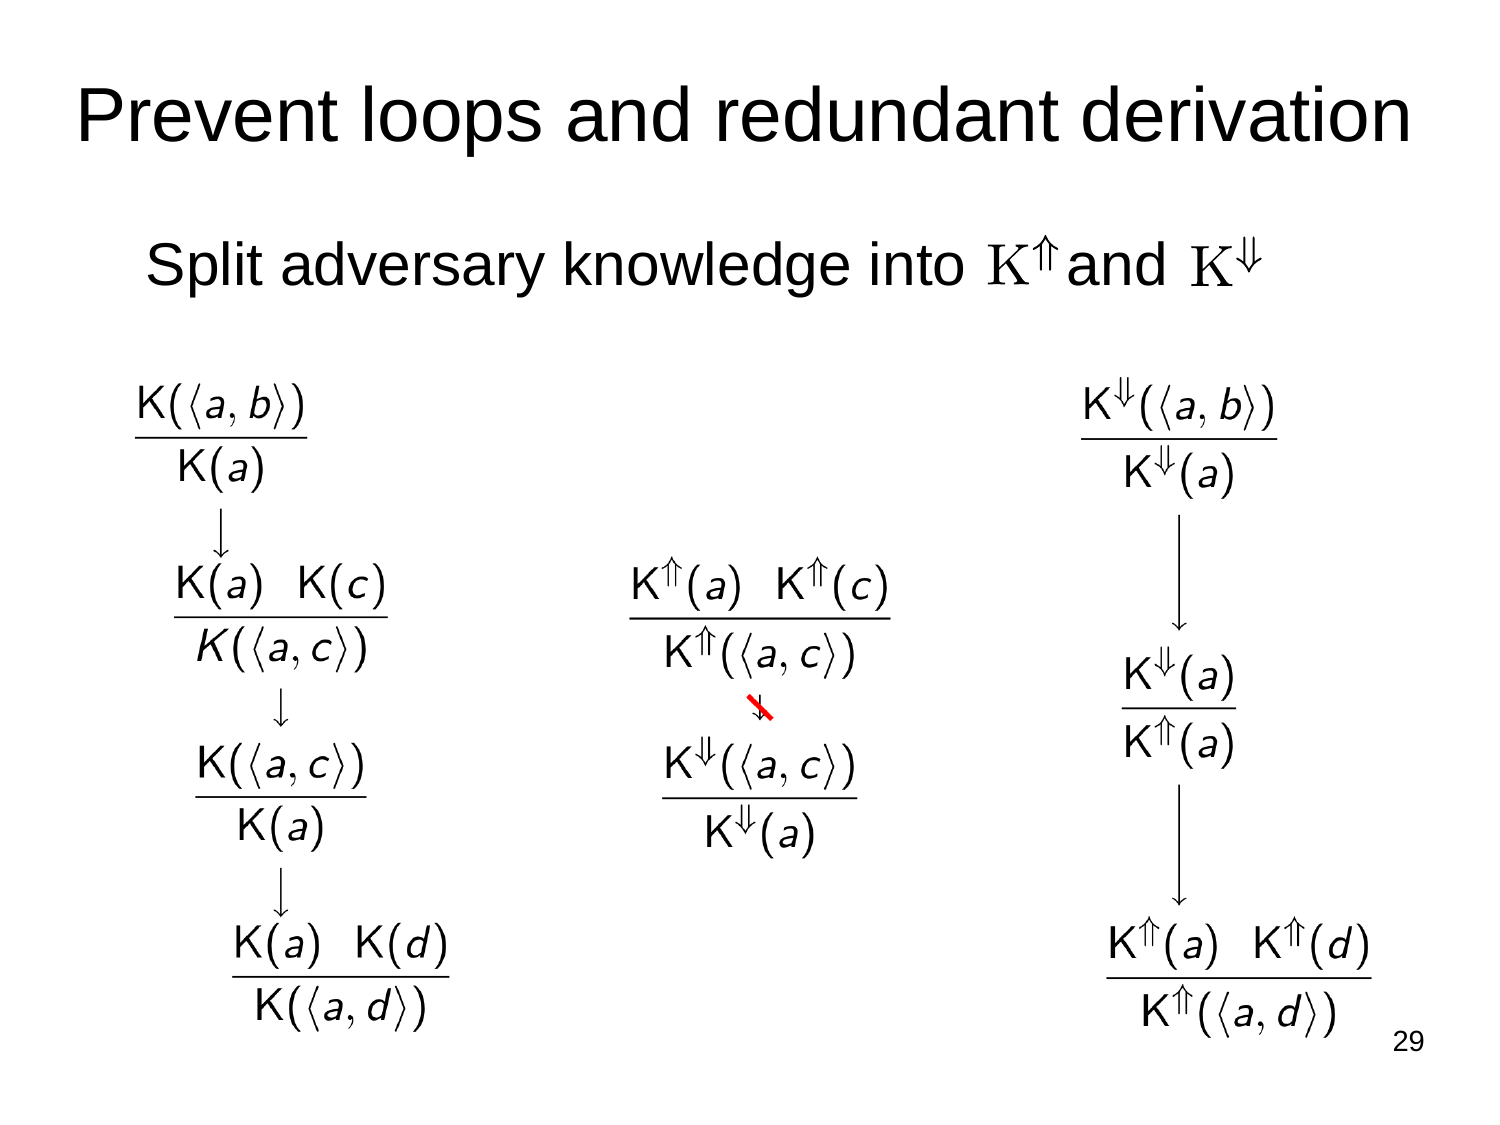

# Prevent loops and redundant derivation
Split adversary knowledge into and
29